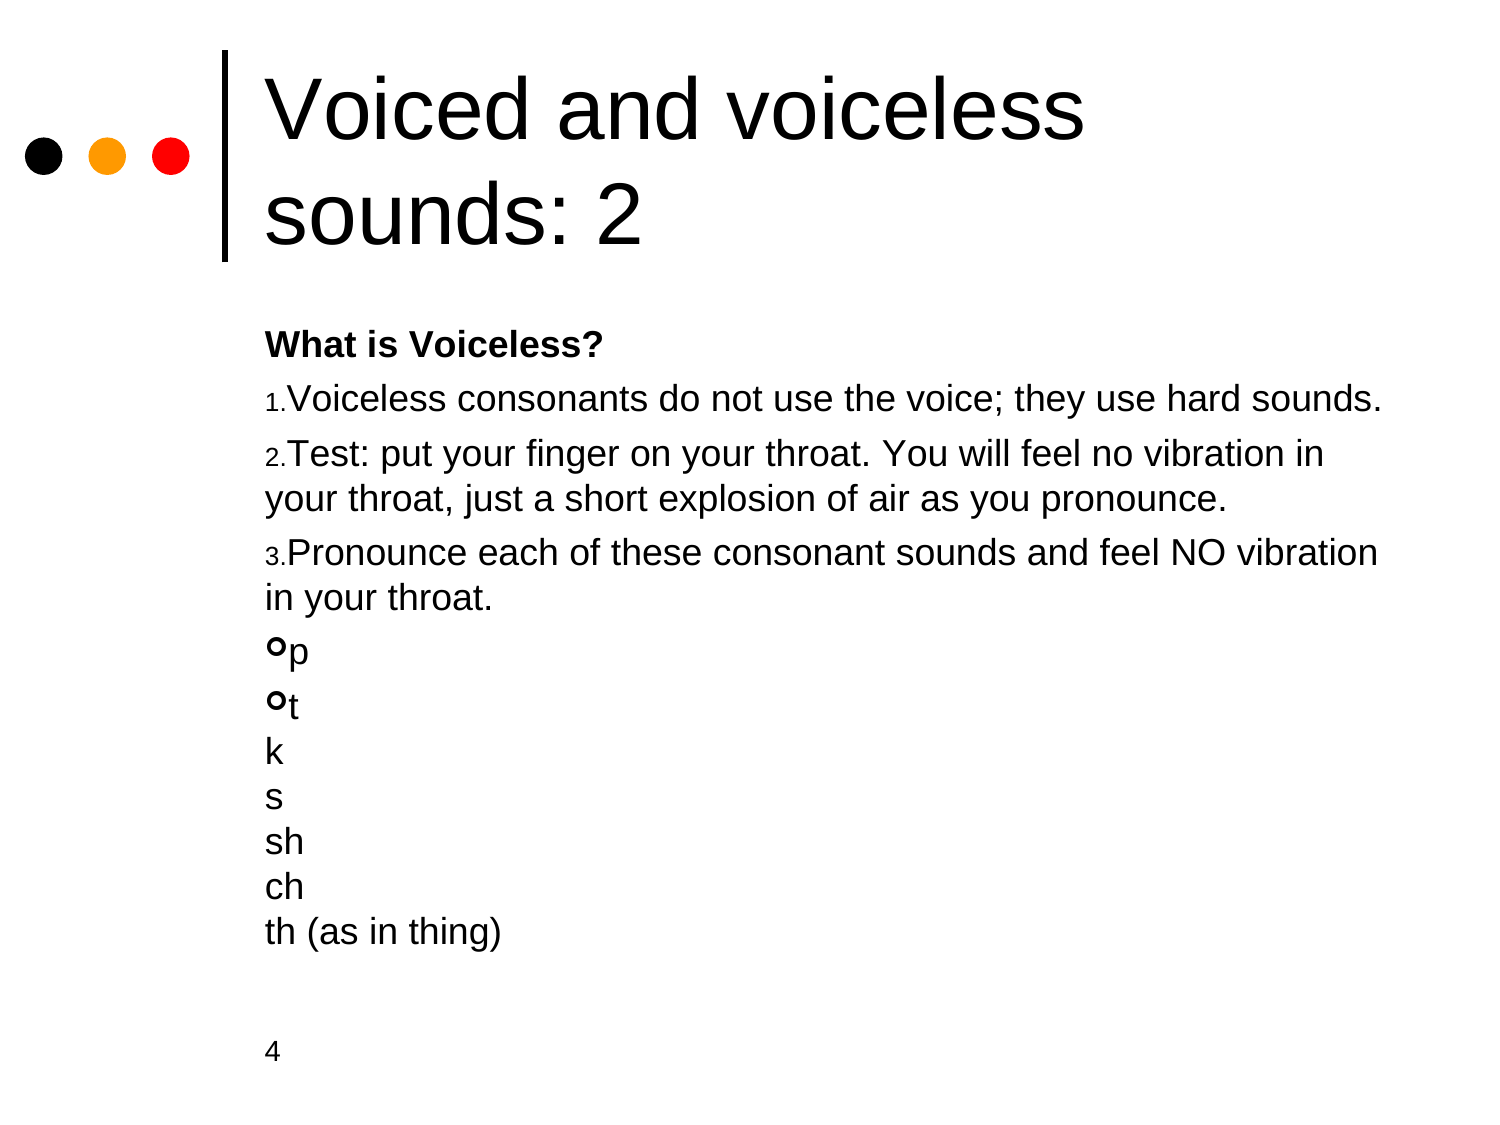

# Voiced and voiceless sounds: 2
What is Voiceless?
Voiceless consonants do not use the voice; they use hard sounds.
Test: put your finger on your throat. You will feel no vibration in your throat, just a short explosion of air as you pronounce.
Pronounce each of these consonant sounds and feel NO vibration in your throat.
p
t
k
s
sh
ch
th (as in thing)